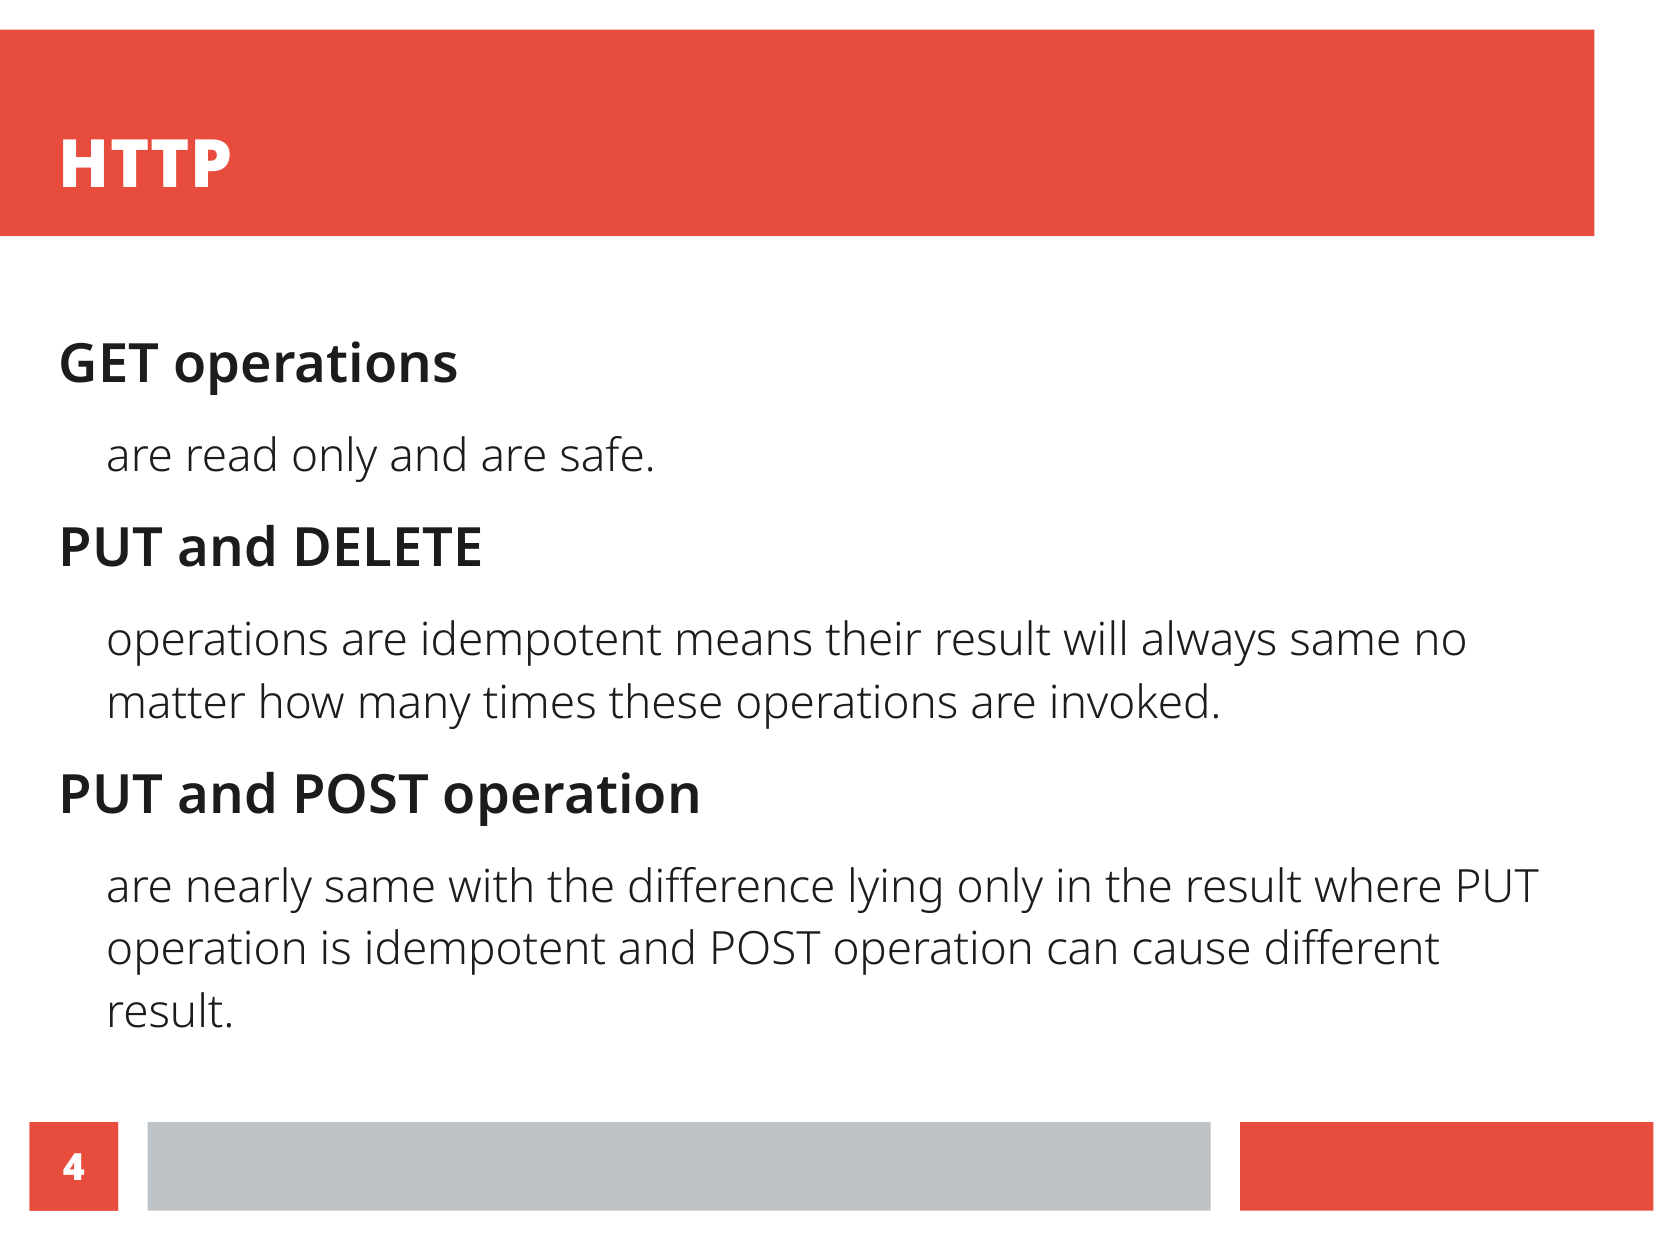

# HTTP
GET operations
are read only and are safe.
PUT and DELETE
operations are idempotent means their result will always same no matter how many times these operations are invoked.
PUT and POST operation
are nearly same with the difference lying only in the result where PUT operation is idempotent and POST operation can cause different result.
4